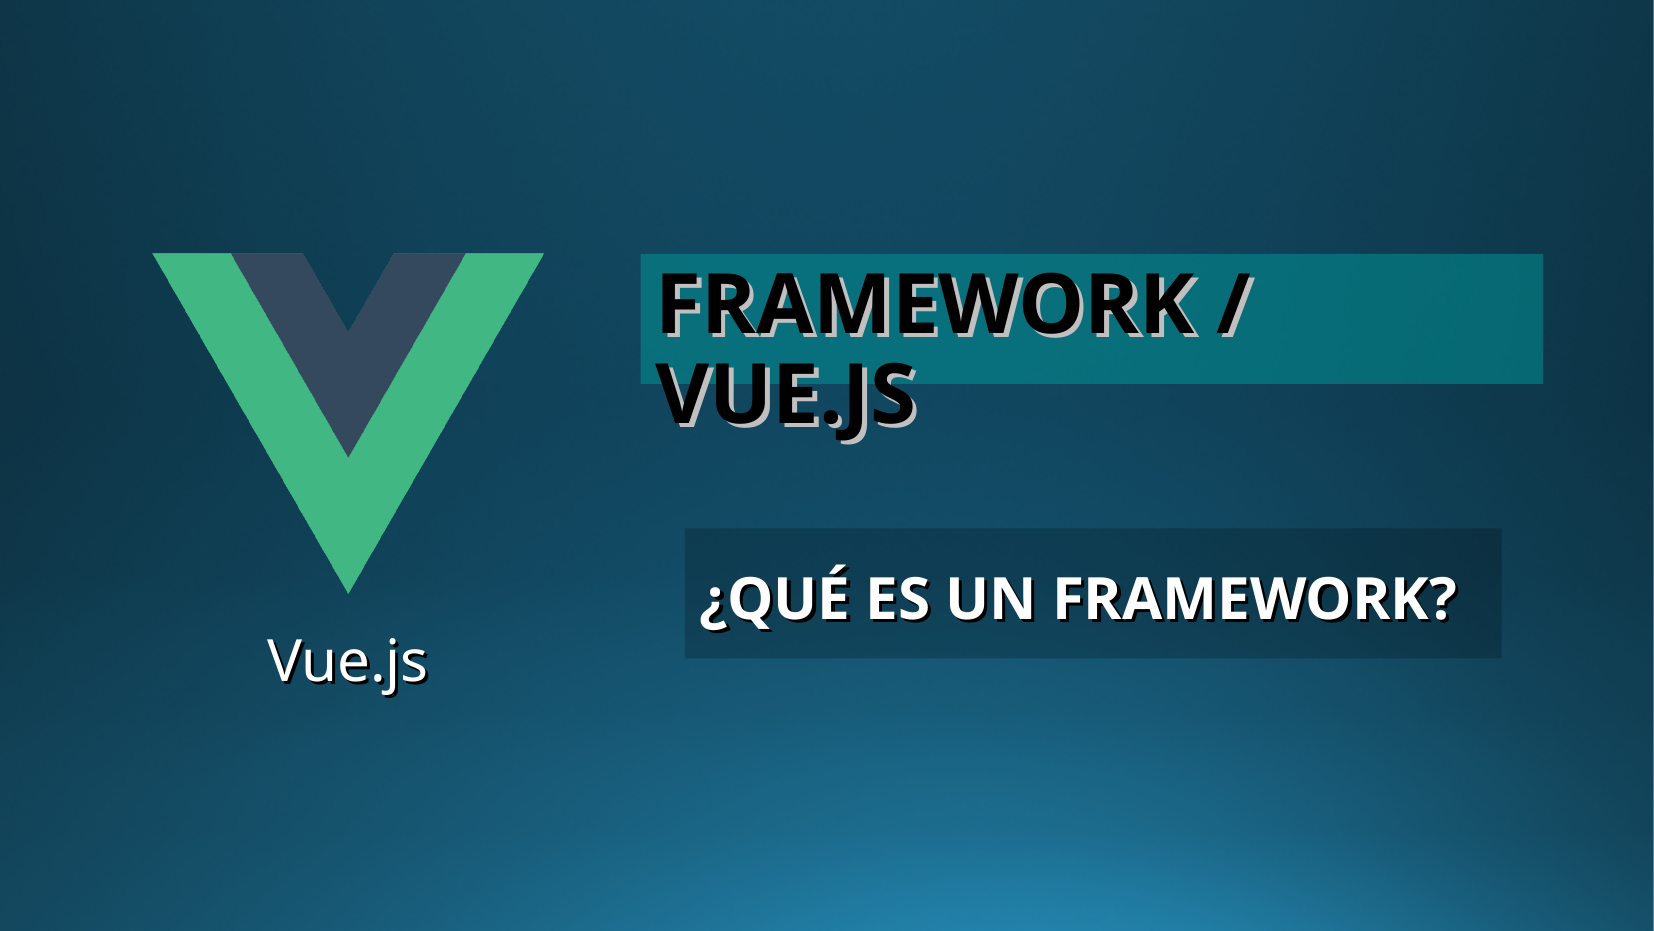

# FRAMEWORK / VUE.JS
¿QUÉ ES UN FRAMEWORK?
Vue.js